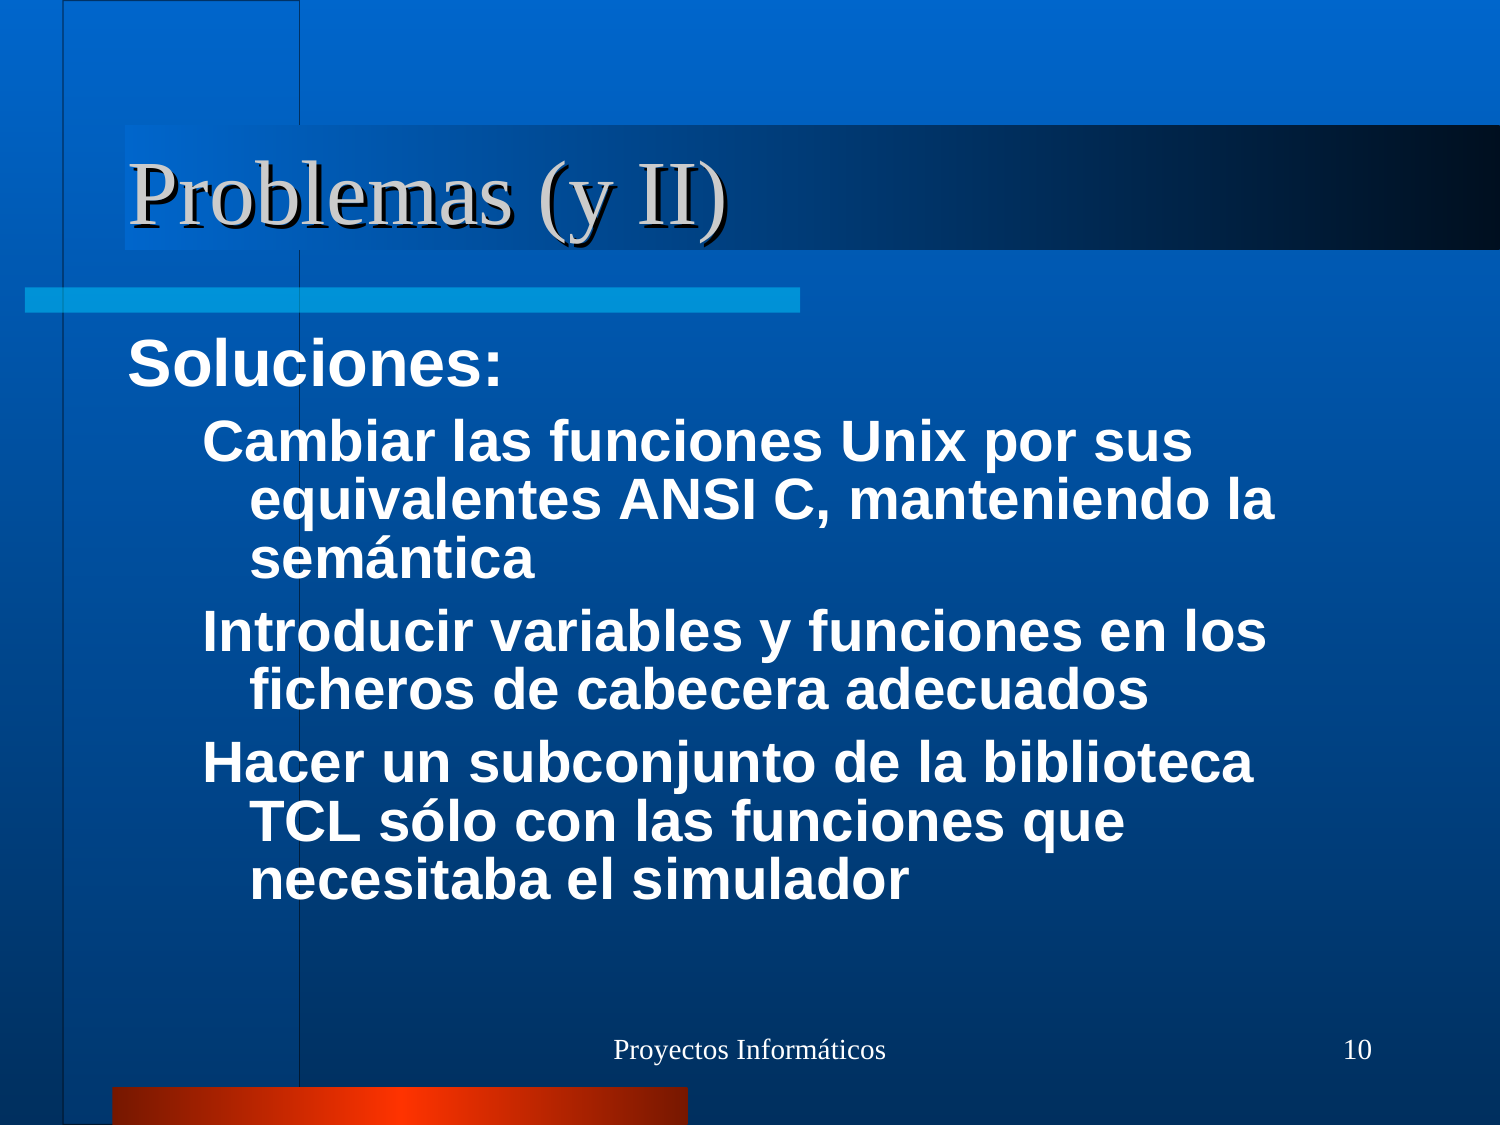

# Problemas (y II)
Soluciones:
Cambiar las funciones Unix por sus equivalentes ANSI C, manteniendo la semántica
Introducir variables y funciones en los ficheros de cabecera adecuados
Hacer un subconjunto de la biblioteca TCL sólo con las funciones que necesitaba el simulador
Proyectos Informáticos
10